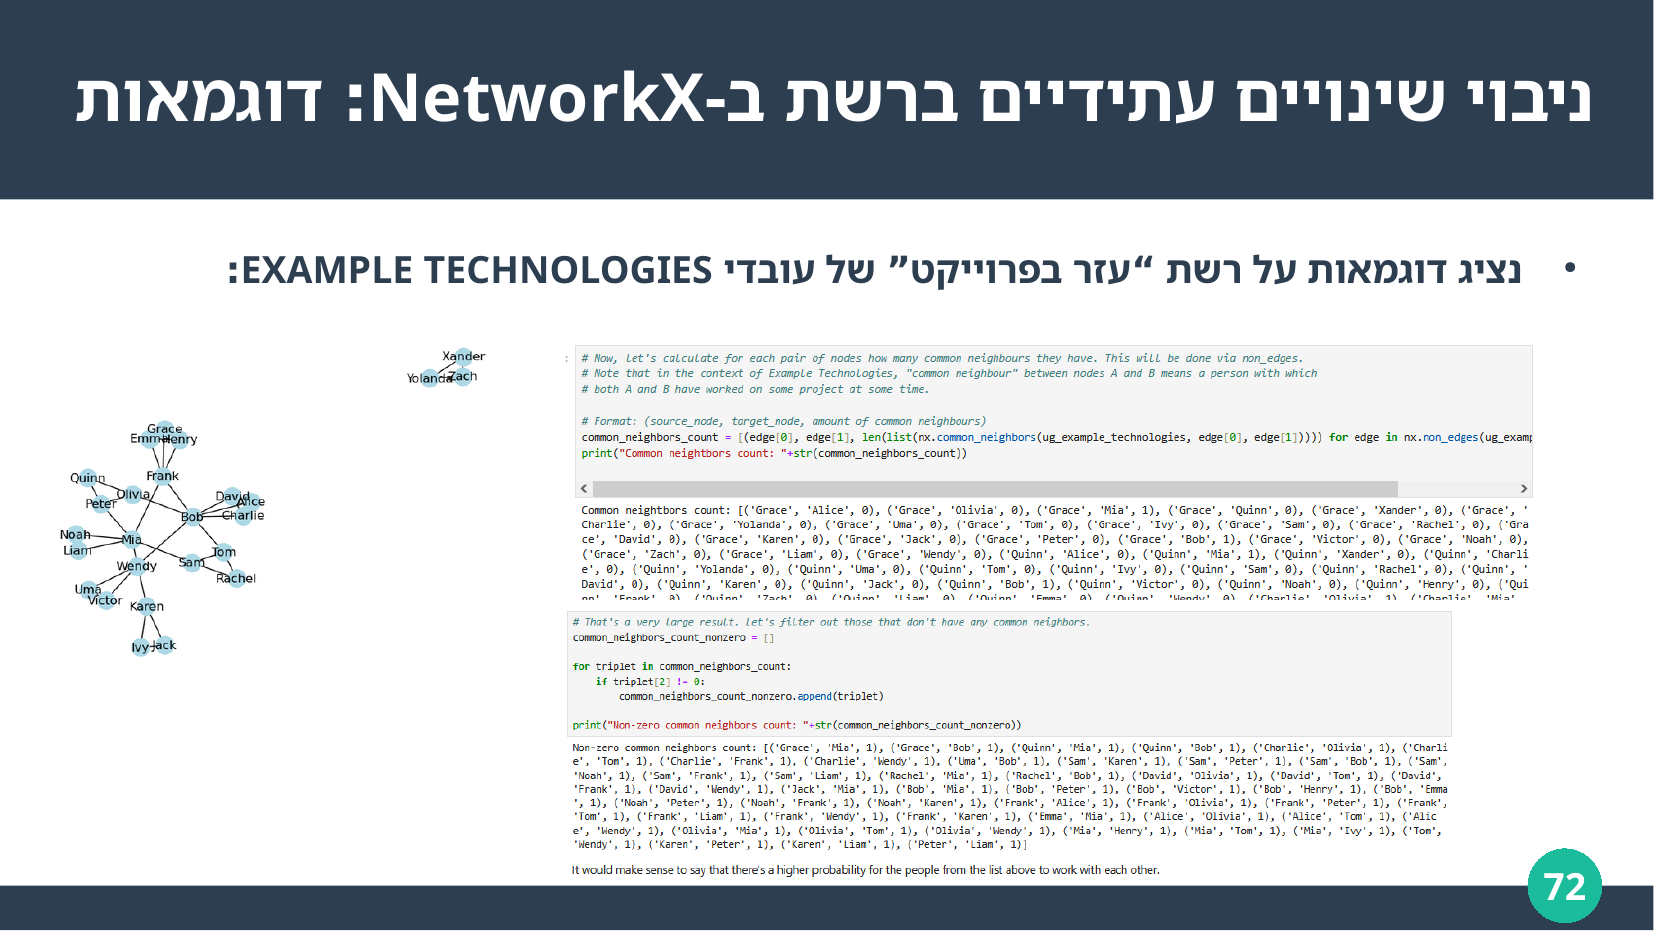

# ניבוי שינויים עתידיים ברשת ב-NetworkX: דוגמאות
נציג דוגמאות על רשת “עזר בפרוייקט” של עובדי EXAMPLE TECHNOLOGIES:
72